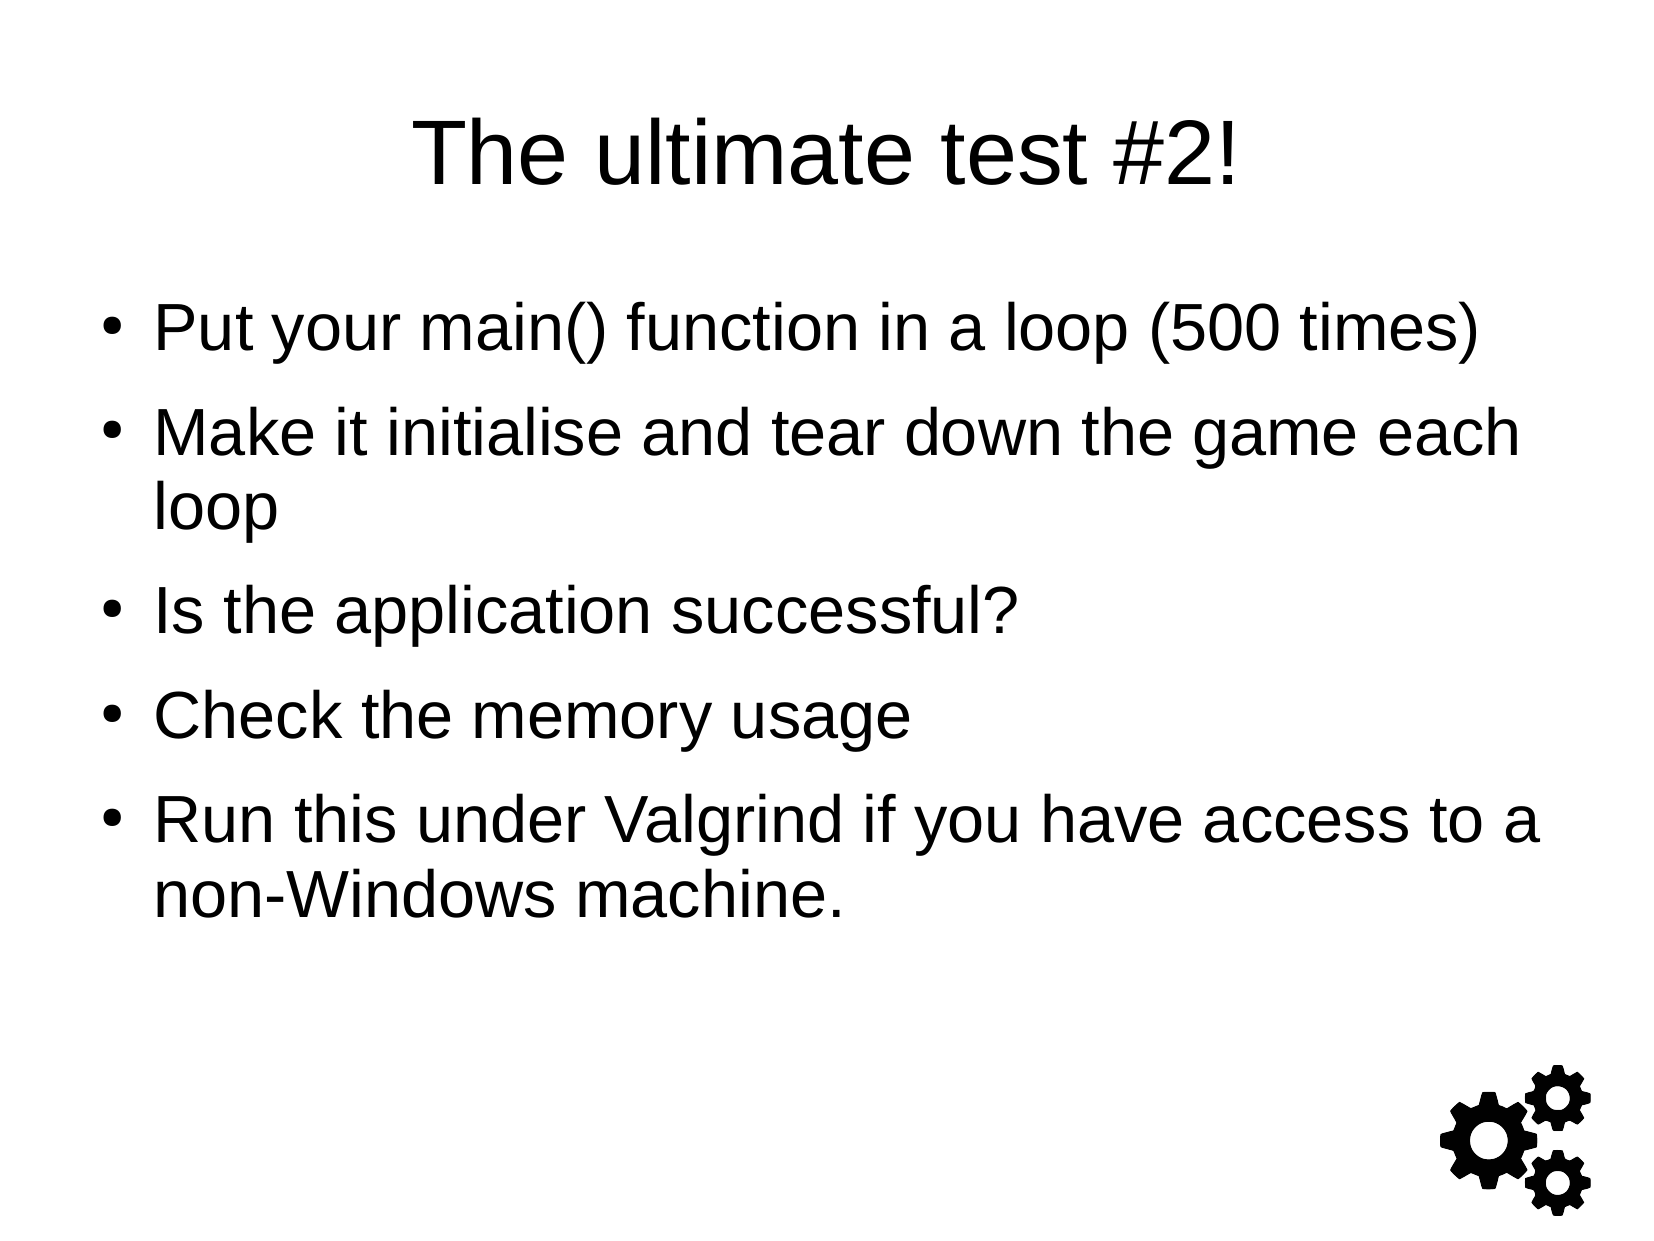

# The ultimate test #2!
Put your main() function in a loop (500 times)
Make it initialise and tear down the game each loop
Is the application successful?
Check the memory usage
Run this under Valgrind if you have access to a non-Windows machine.